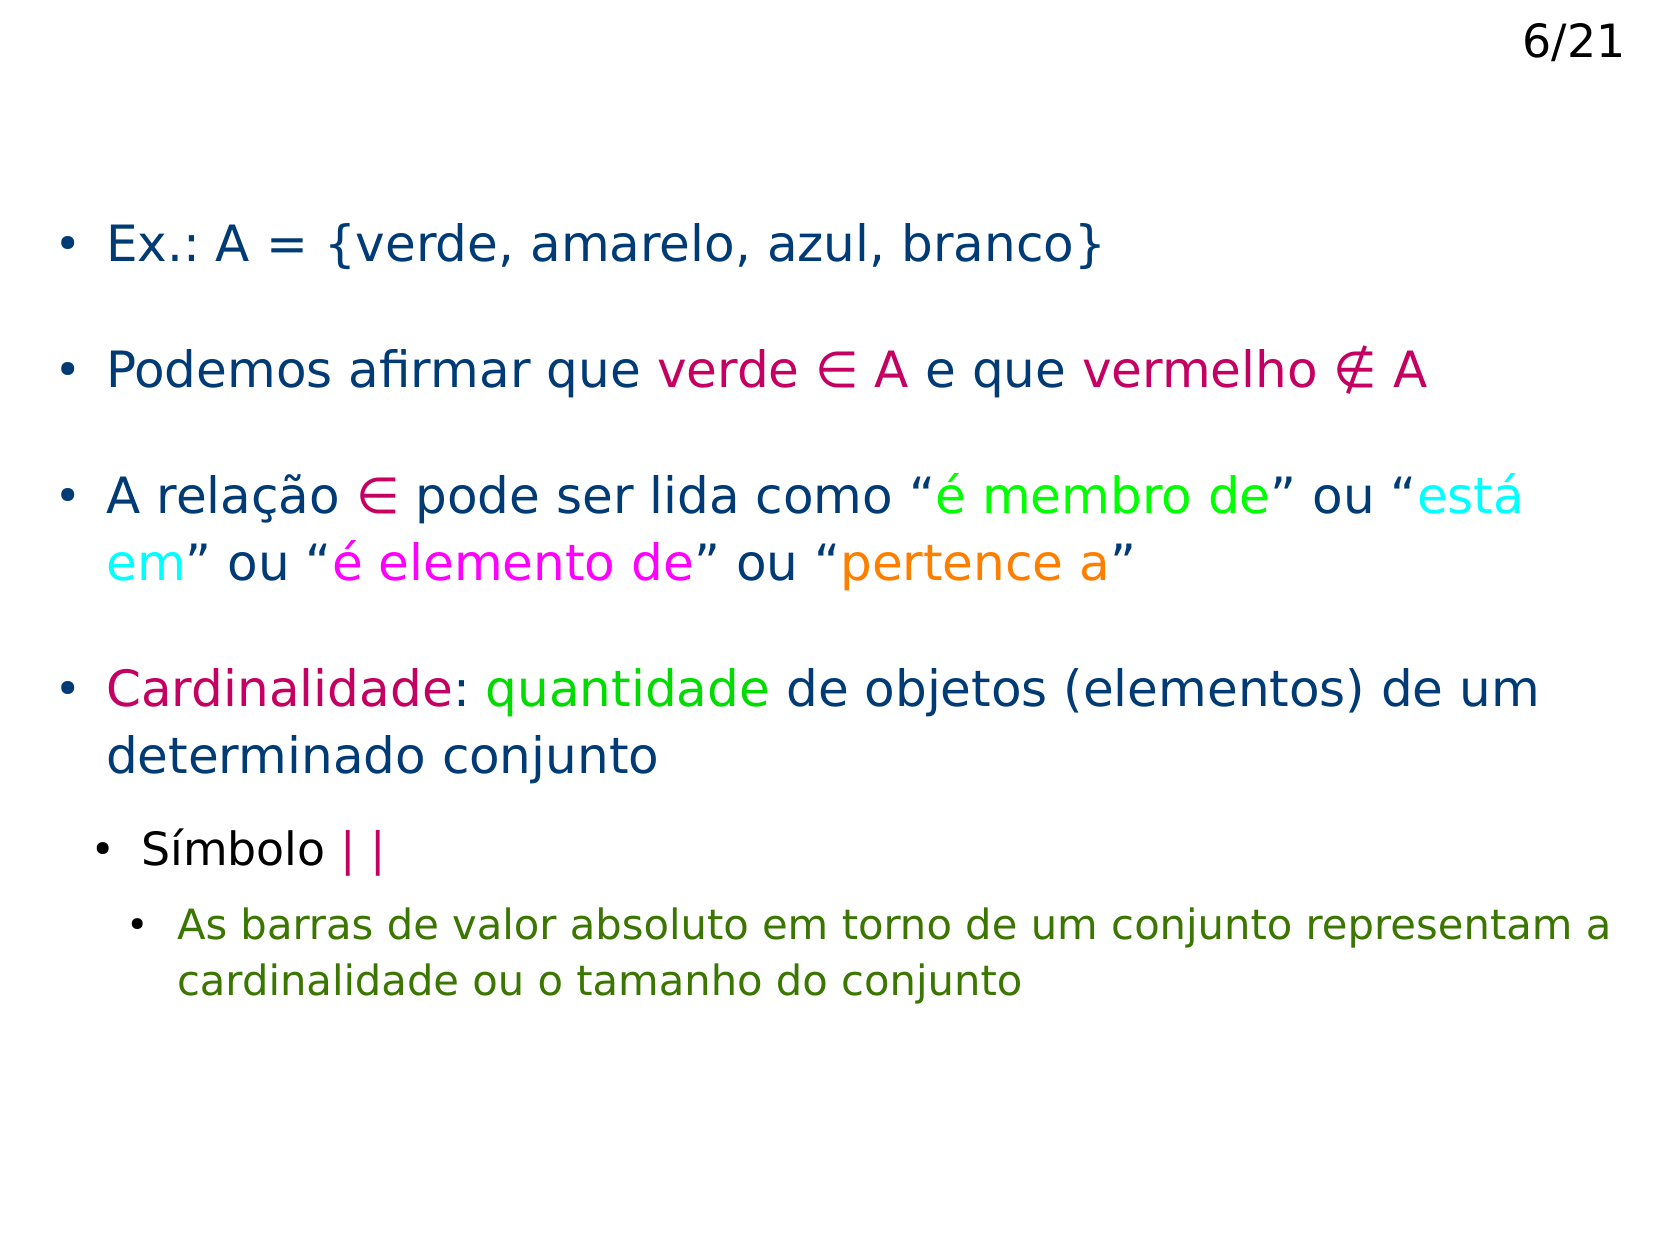

6
#
Ex.: A = {verde, amarelo, azul, branco}
Podemos afirmar que verde ∈ A e que vermelho ∉ A
A relação ∈ pode ser lida como “é membro de” ou “está em” ou “é elemento de” ou “pertence a”
Cardinalidade: quantidade de objetos (elementos) de um determinado conjunto
Símbolo | |
As barras de valor absoluto em torno de um conjunto representam a cardinalidade ou o tamanho do conjunto